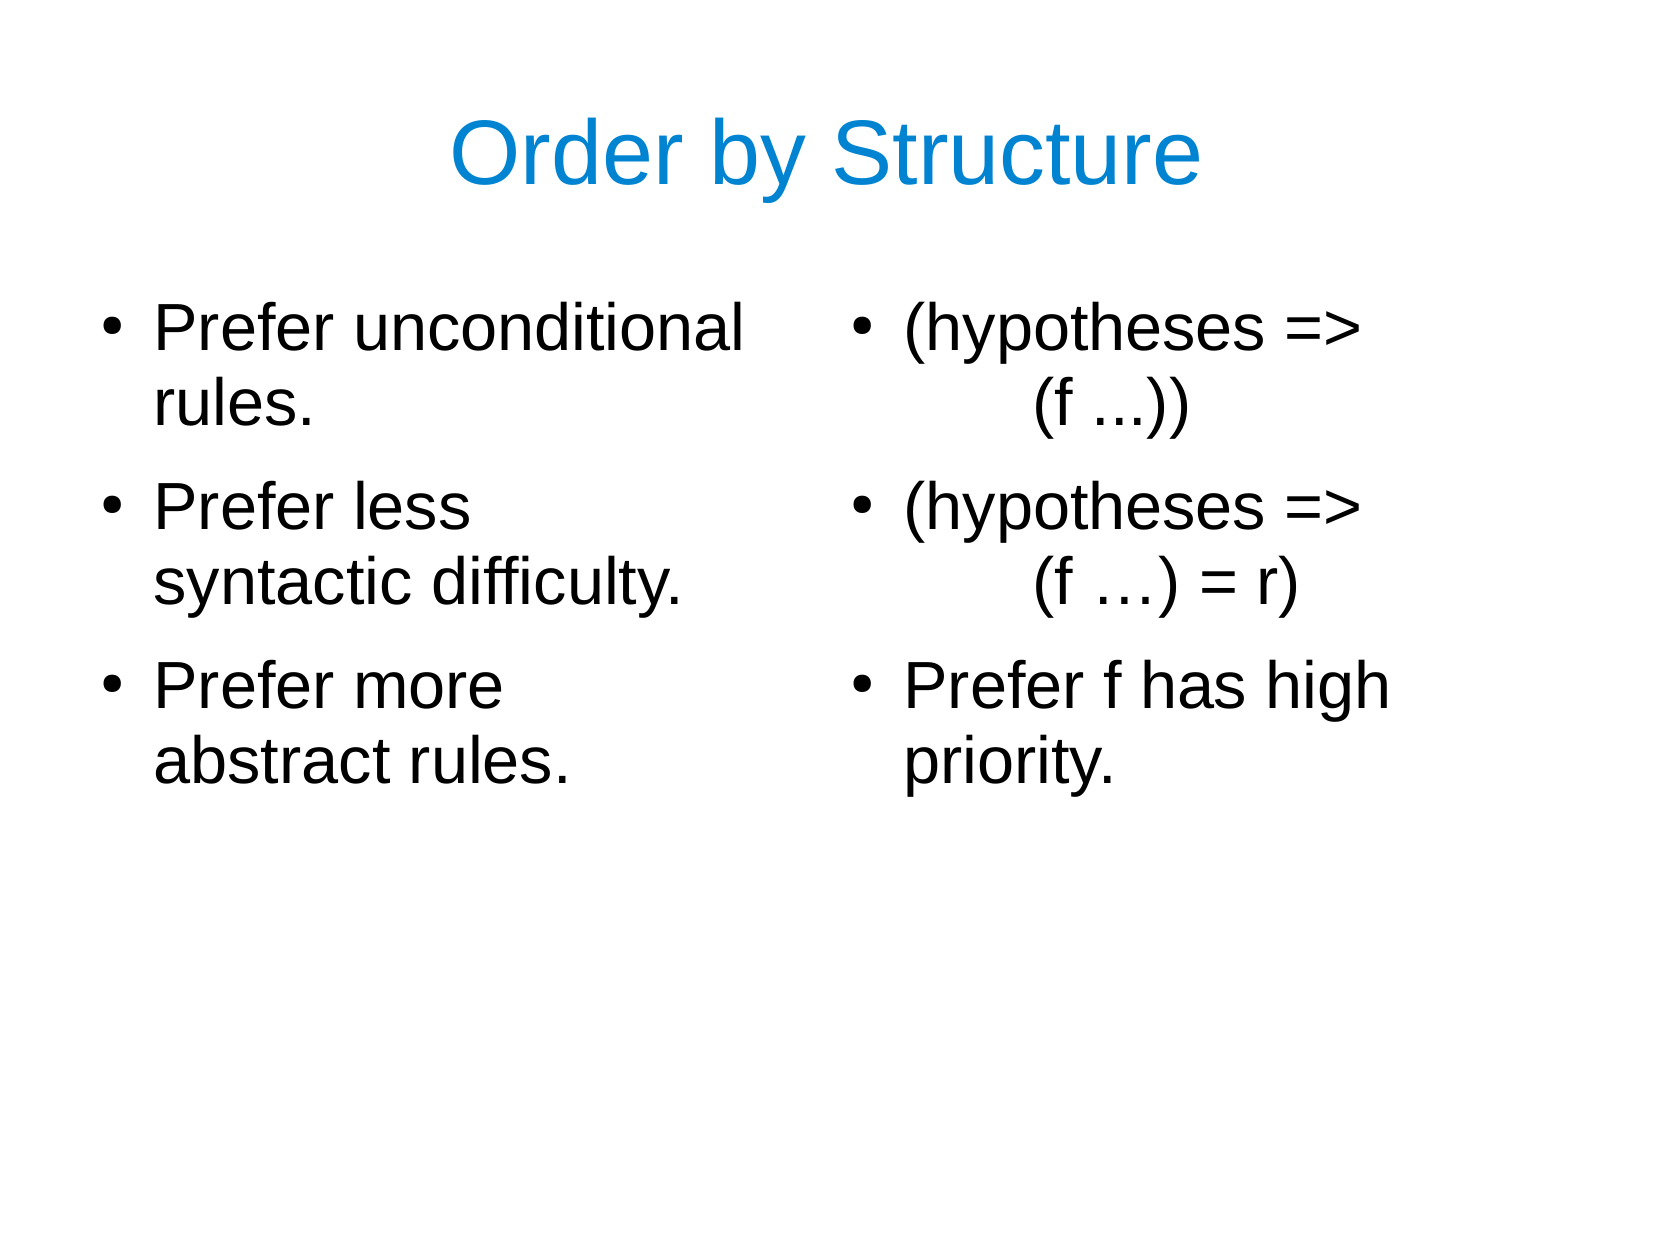

# Order by Structure
Prefer unconditional rules.
Prefer less syntactic difficulty.
Prefer more abstract rules.
(hypotheses => (f ...))
(hypotheses => (f …) = r)
Prefer f has high priority.